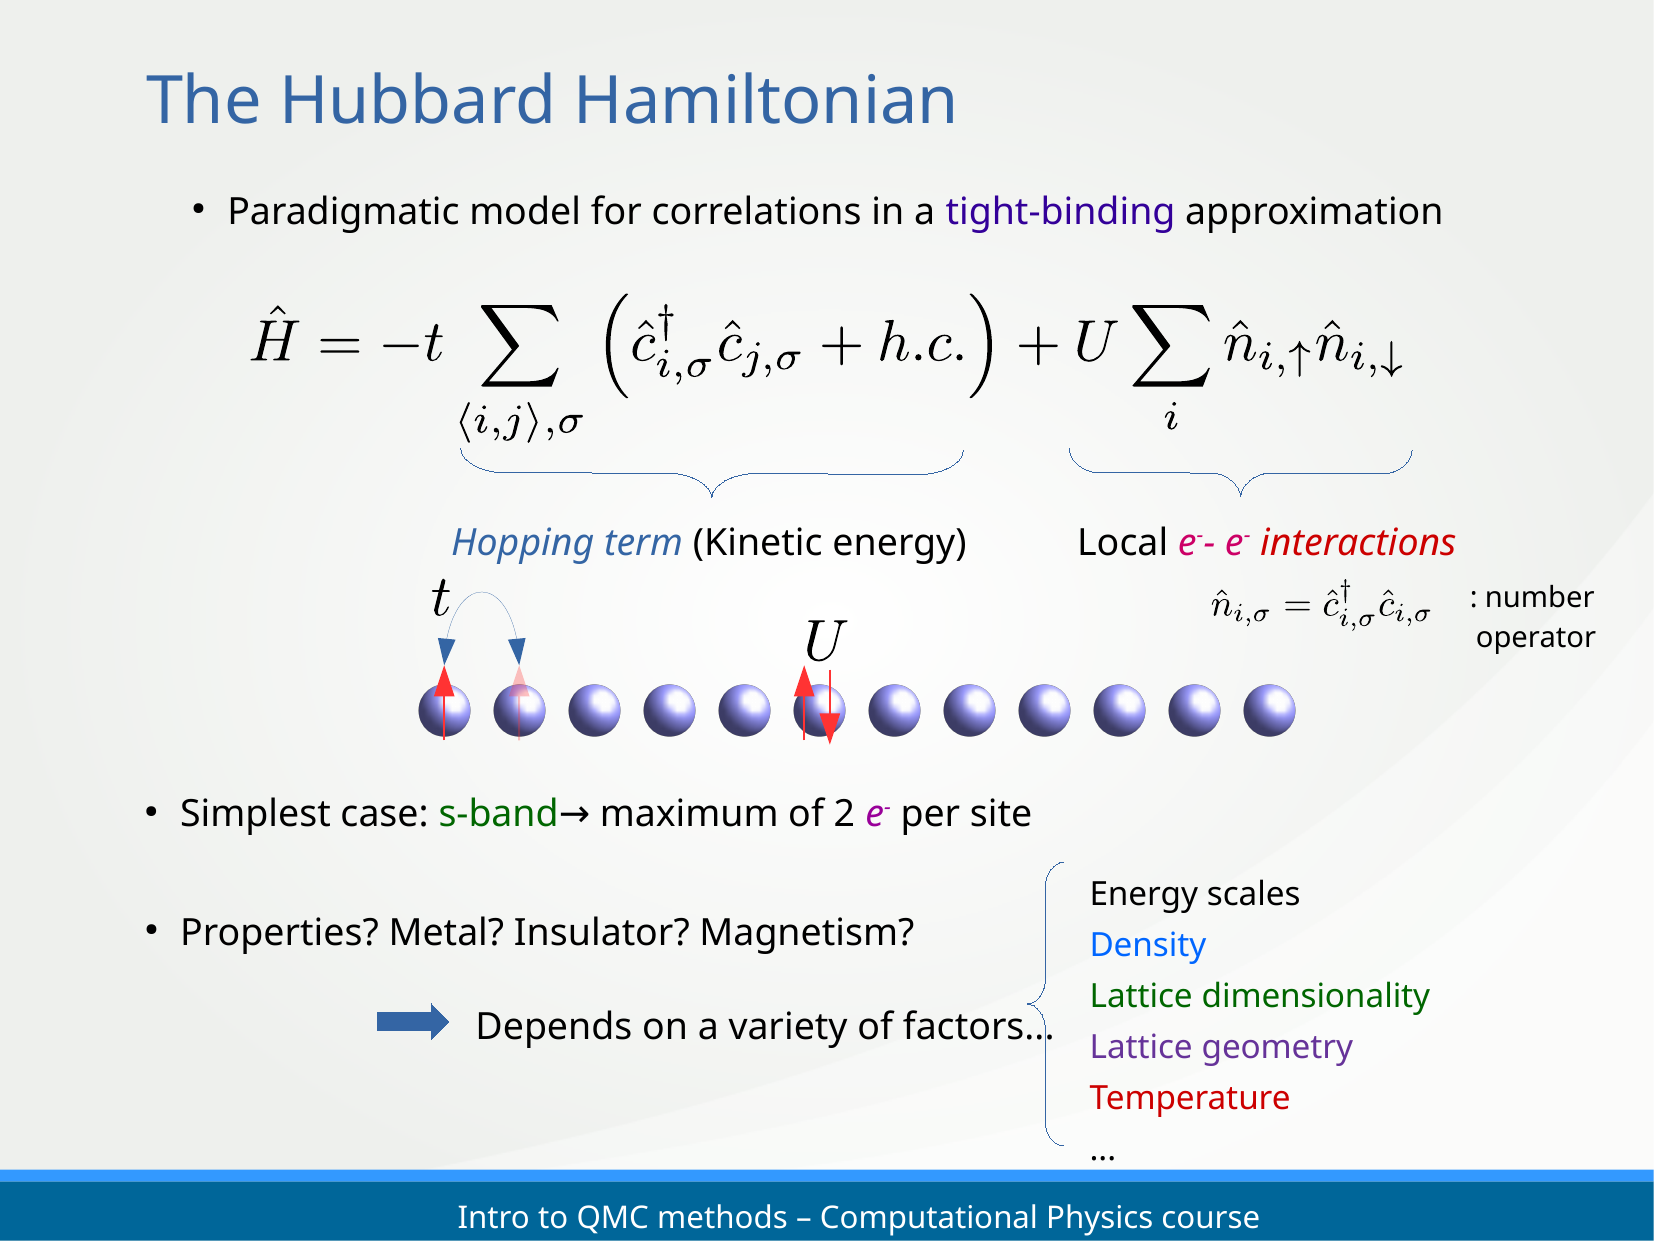

The Hubbard Hamiltonian
Paradigmatic model for correlations in a tight-binding approximation
Hopping term (Kinetic energy)
Local e-- e- interactions
: number
 operator
Simplest case: s-band→ maximum of 2 e- per site
Energy scales
Density
Lattice dimensionality
Lattice geometry
Temperature
...
Properties? Metal? Insulator? Magnetism?
Depends on a variety of factors...